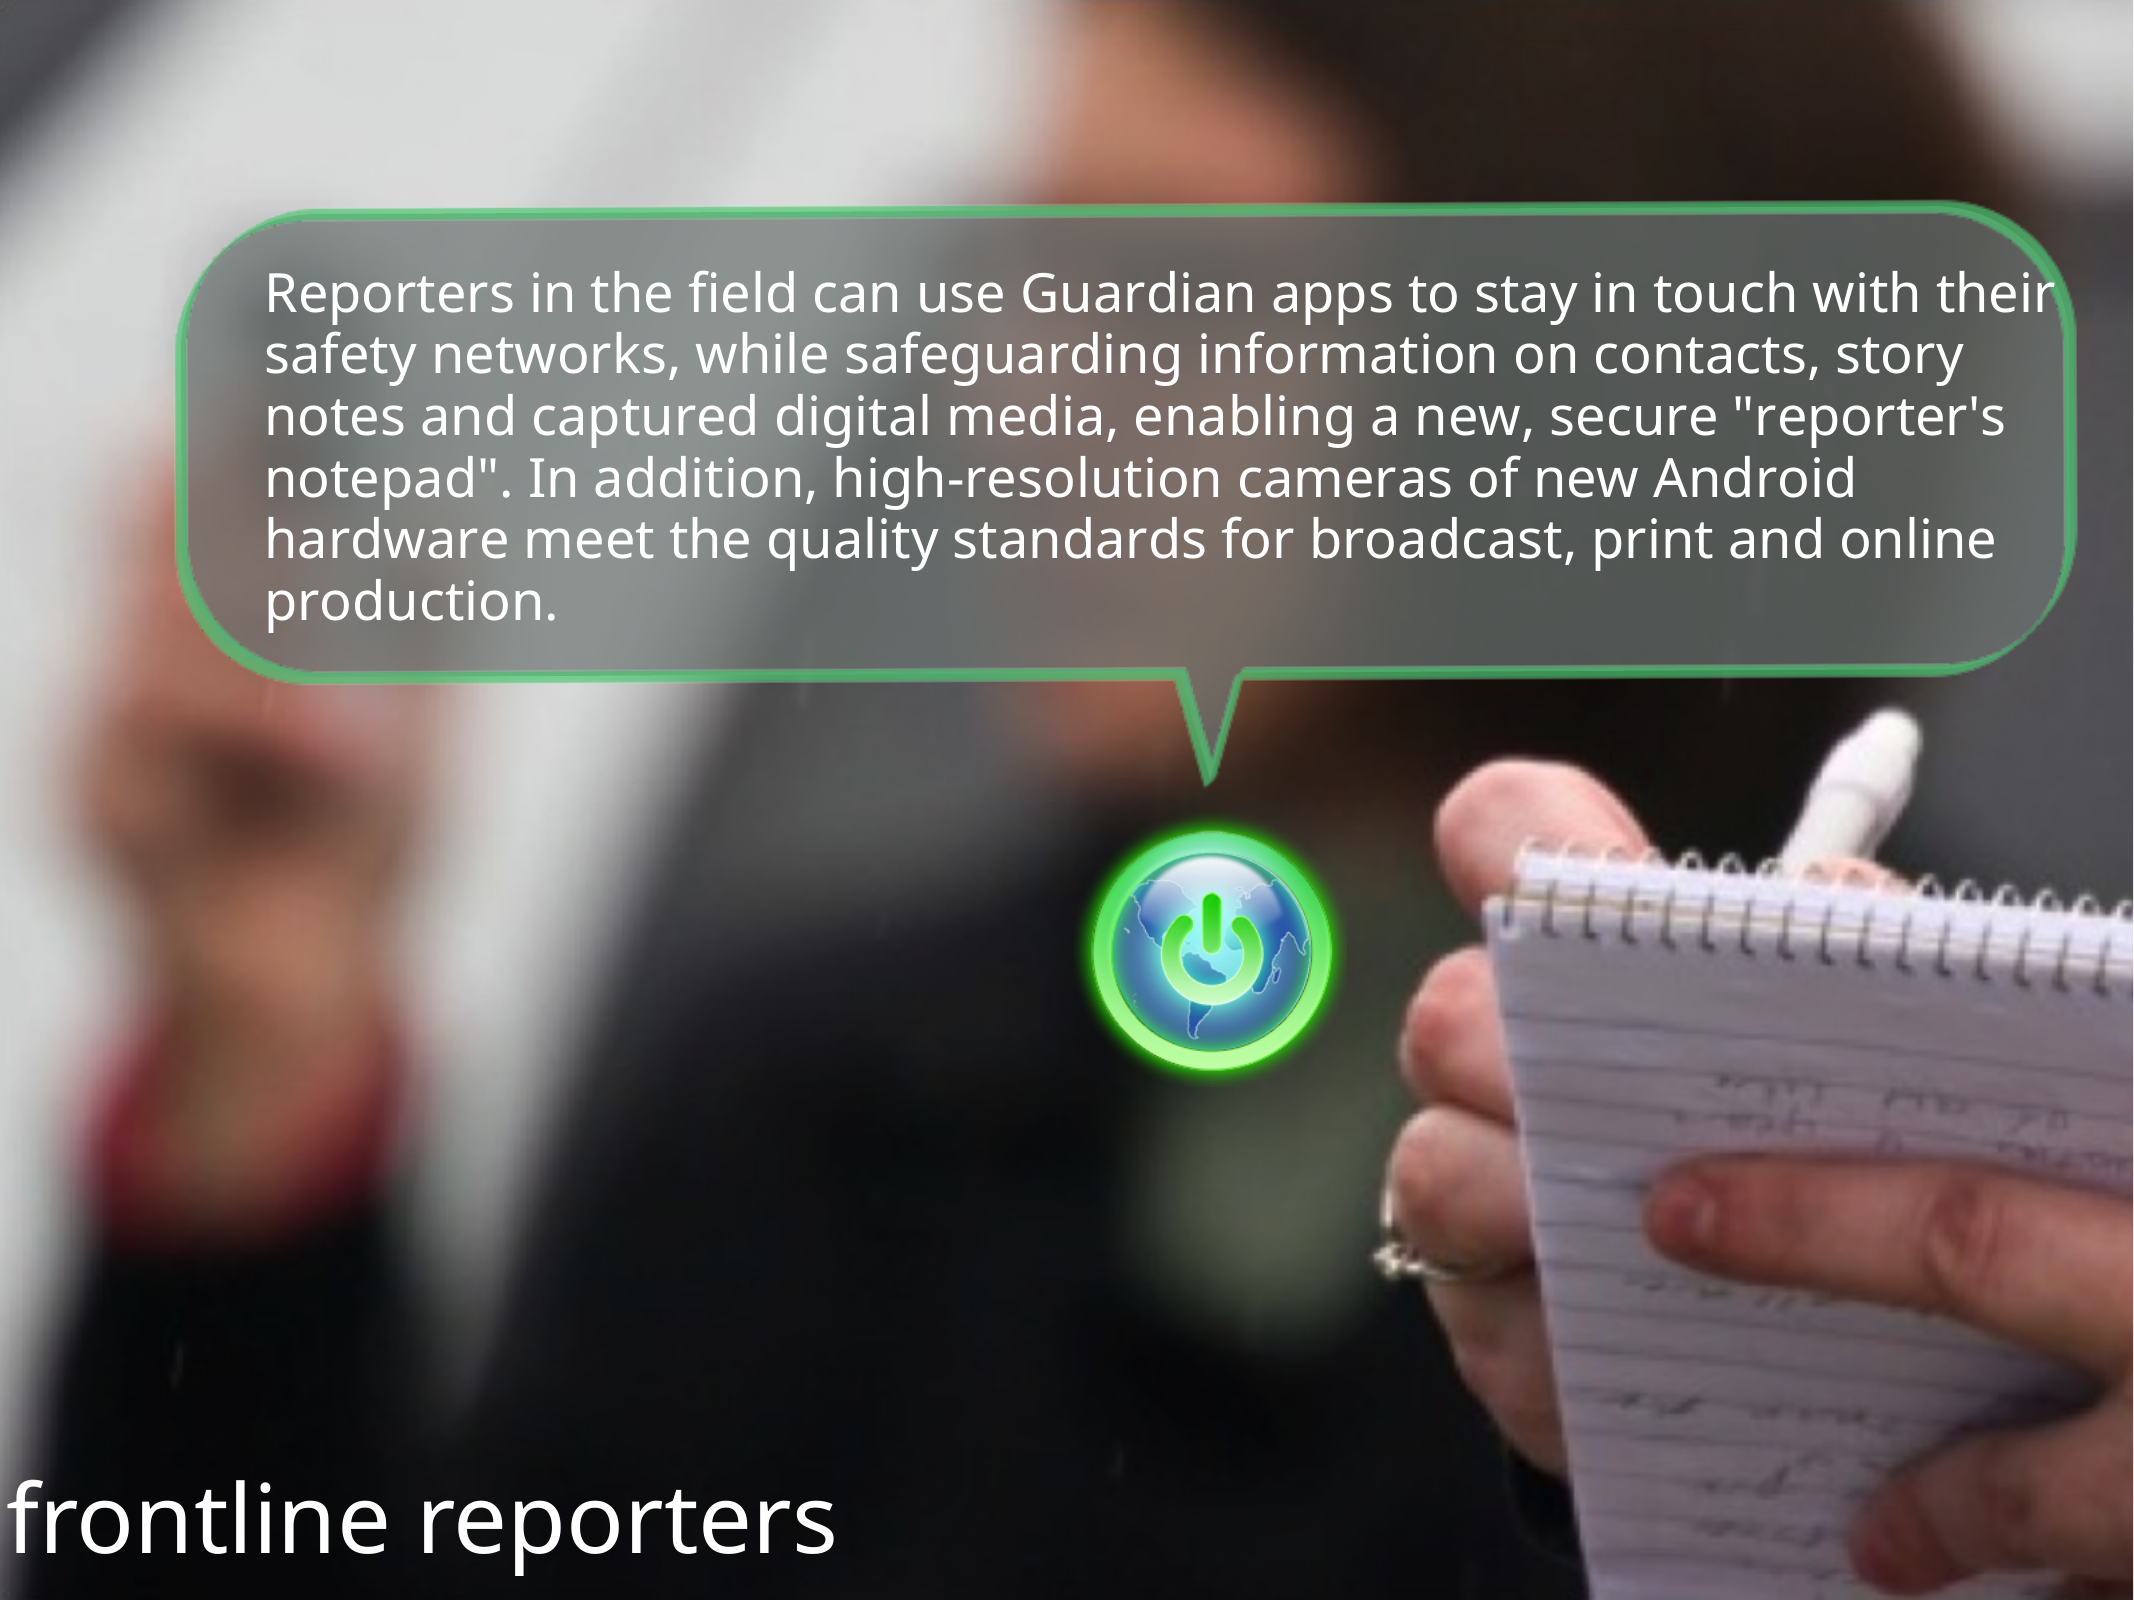

Reporters in the field can use Guardian apps to stay in touch with their safety networks, while safeguarding information on contacts, story notes and captured digital media, enabling a new, secure "reporter's notepad". In addition, high-resolution cameras of new Android hardware meet the quality standards for broadcast, print and online production.
# frontline reporters